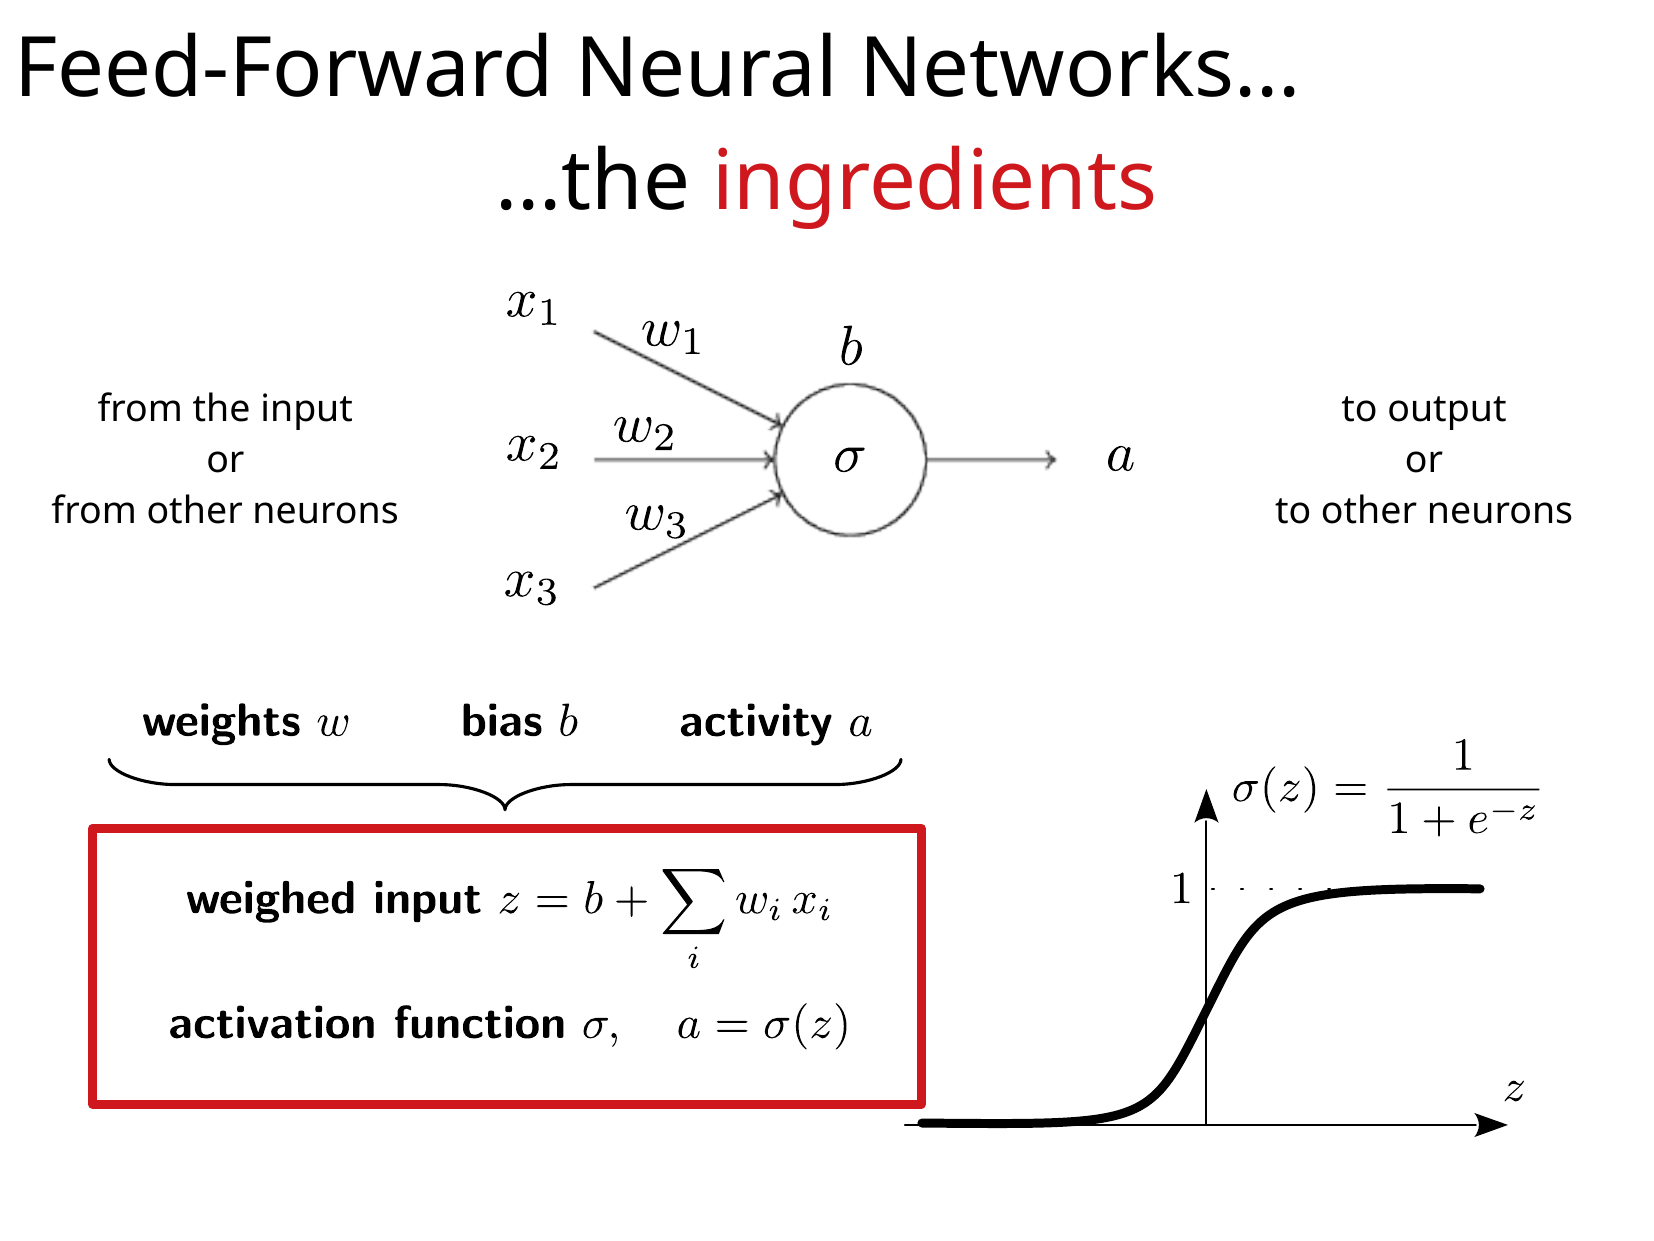

Feed-Forward Neural Networks...
...the ingredients
from the input
or
from other neurons
to output
or
to other neurons